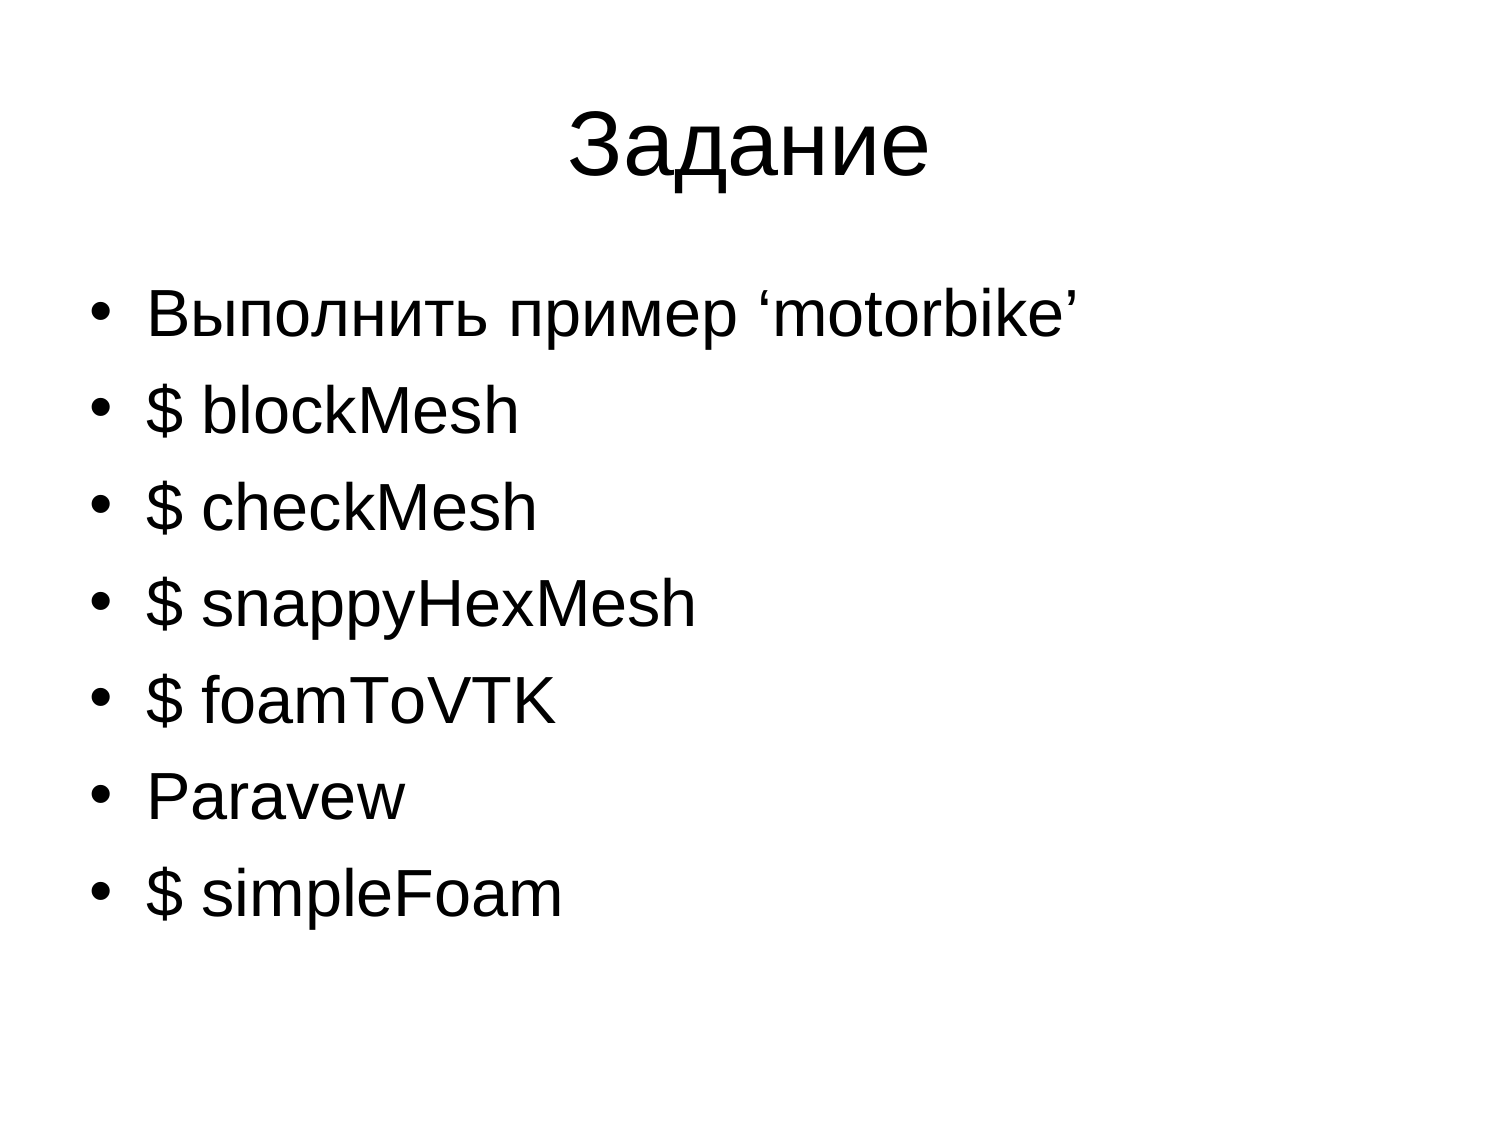

# Задание
Выполнить пример ‘motorbike’
$ blockMesh
$ checkMesh
$ snappyHexMesh
$ foamToVTK
Paravew
$ simpleFoam